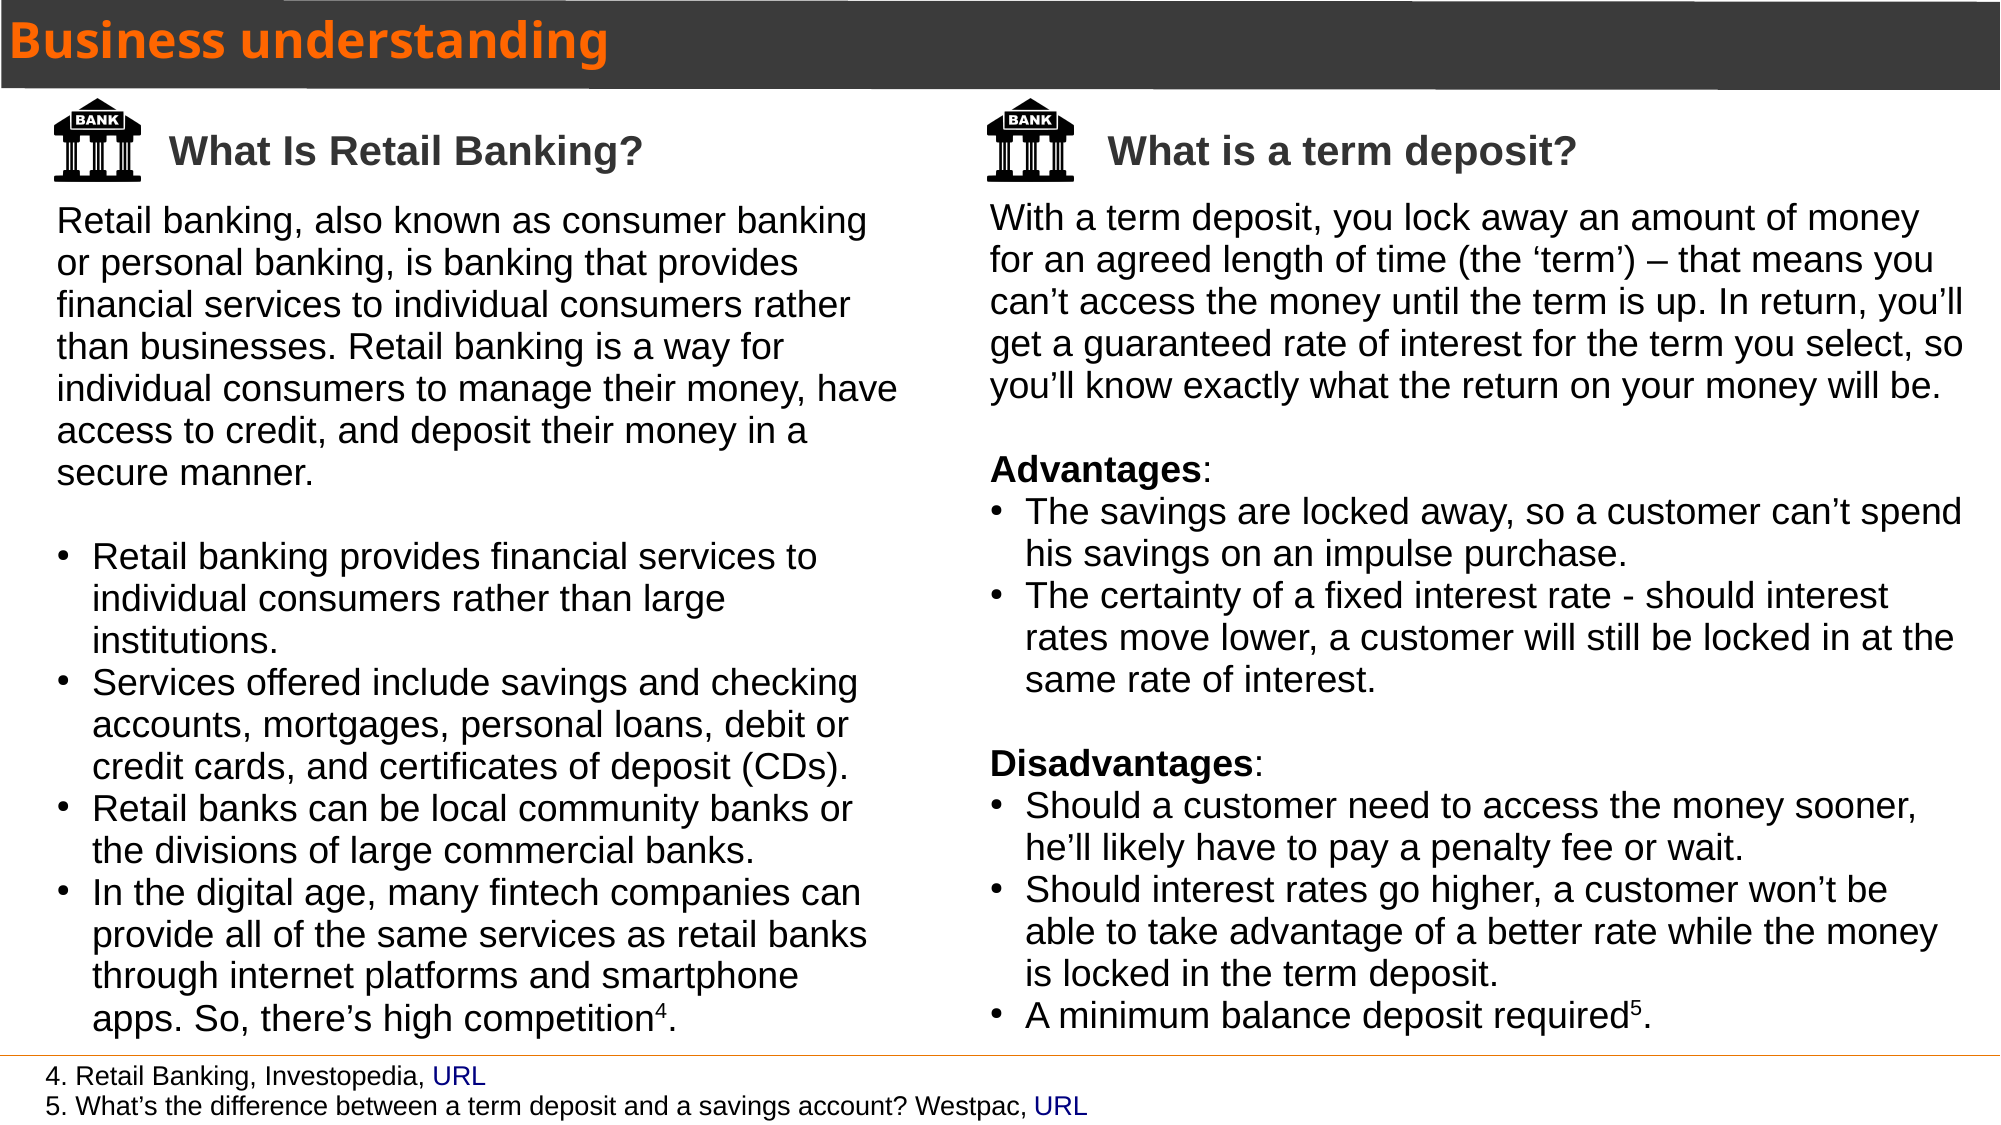

# Business understanding
What Is Retail Banking?
What is a term deposit?
With a term deposit, you lock away an amount of money for an agreed length of time (the ‘term’) – that means you can’t access the money until the term is up. In return, you’ll get a guaranteed rate of interest for the term you select, so you’ll know exactly what the return on your money will be.
Advantages:
The savings are locked away, so a customer can’t spend his savings on an impulse purchase.
The certainty of a fixed interest rate - should interest rates move lower, a customer will still be locked in at the same rate of interest.
Disadvantages:
Should a customer need to access the money sooner, he’ll likely have to pay a penalty fee or wait.
Should interest rates go higher, a customer won’t be able to take advantage of a better rate while the money is locked in the term deposit.
A minimum balance deposit required5.
Retail banking, also known as consumer banking or personal banking, is banking that provides financial services to individual consumers rather than businesses. Retail banking is a way for individual consumers to manage their money, have access to credit, and deposit their money in a secure manner.
Retail banking provides financial services to individual consumers rather than large institutions.
Services offered include savings and checking accounts, mortgages, personal loans, debit or credit cards, and certificates of deposit (CDs).
Retail banks can be local community banks or the divisions of large commercial banks.
In the digital age, many fintech companies can provide all of the same services as retail banks through internet platforms and smartphone apps. So, there’s high competition4.
4. Retail Banking, Investopedia, URL
5. What’s the difference between a term deposit and a savings account? Westpac, URL